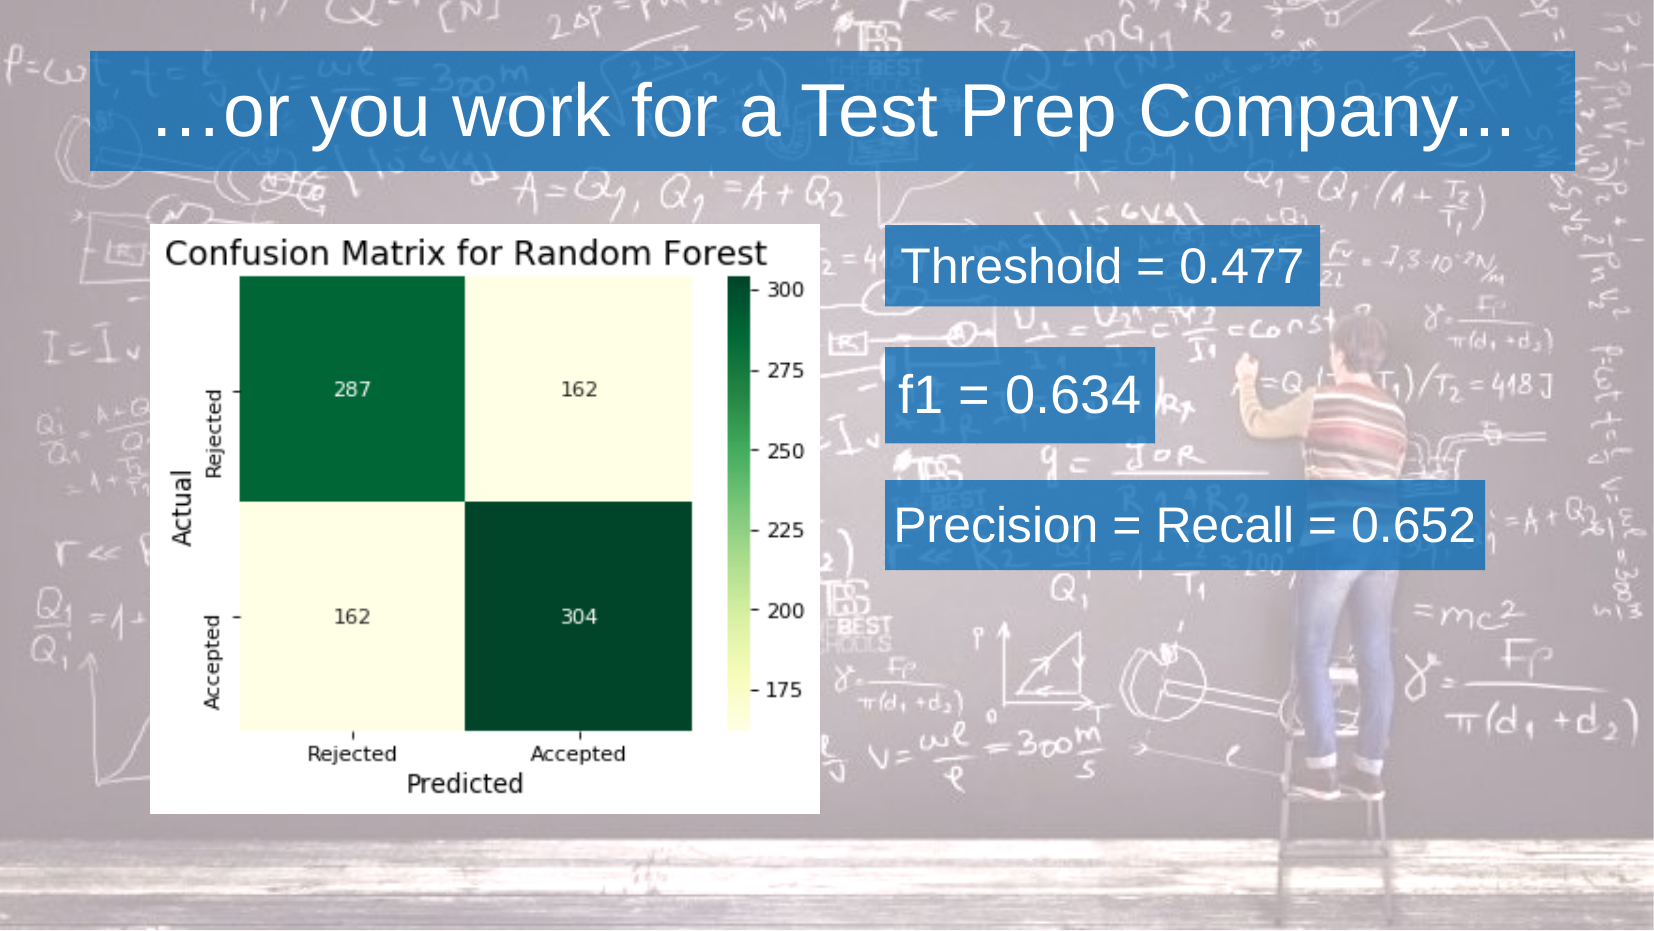

…or you work for a Test Prep Company...
Threshold = 0.477
# f1 = 0.634
Precision = Recall = 0.652